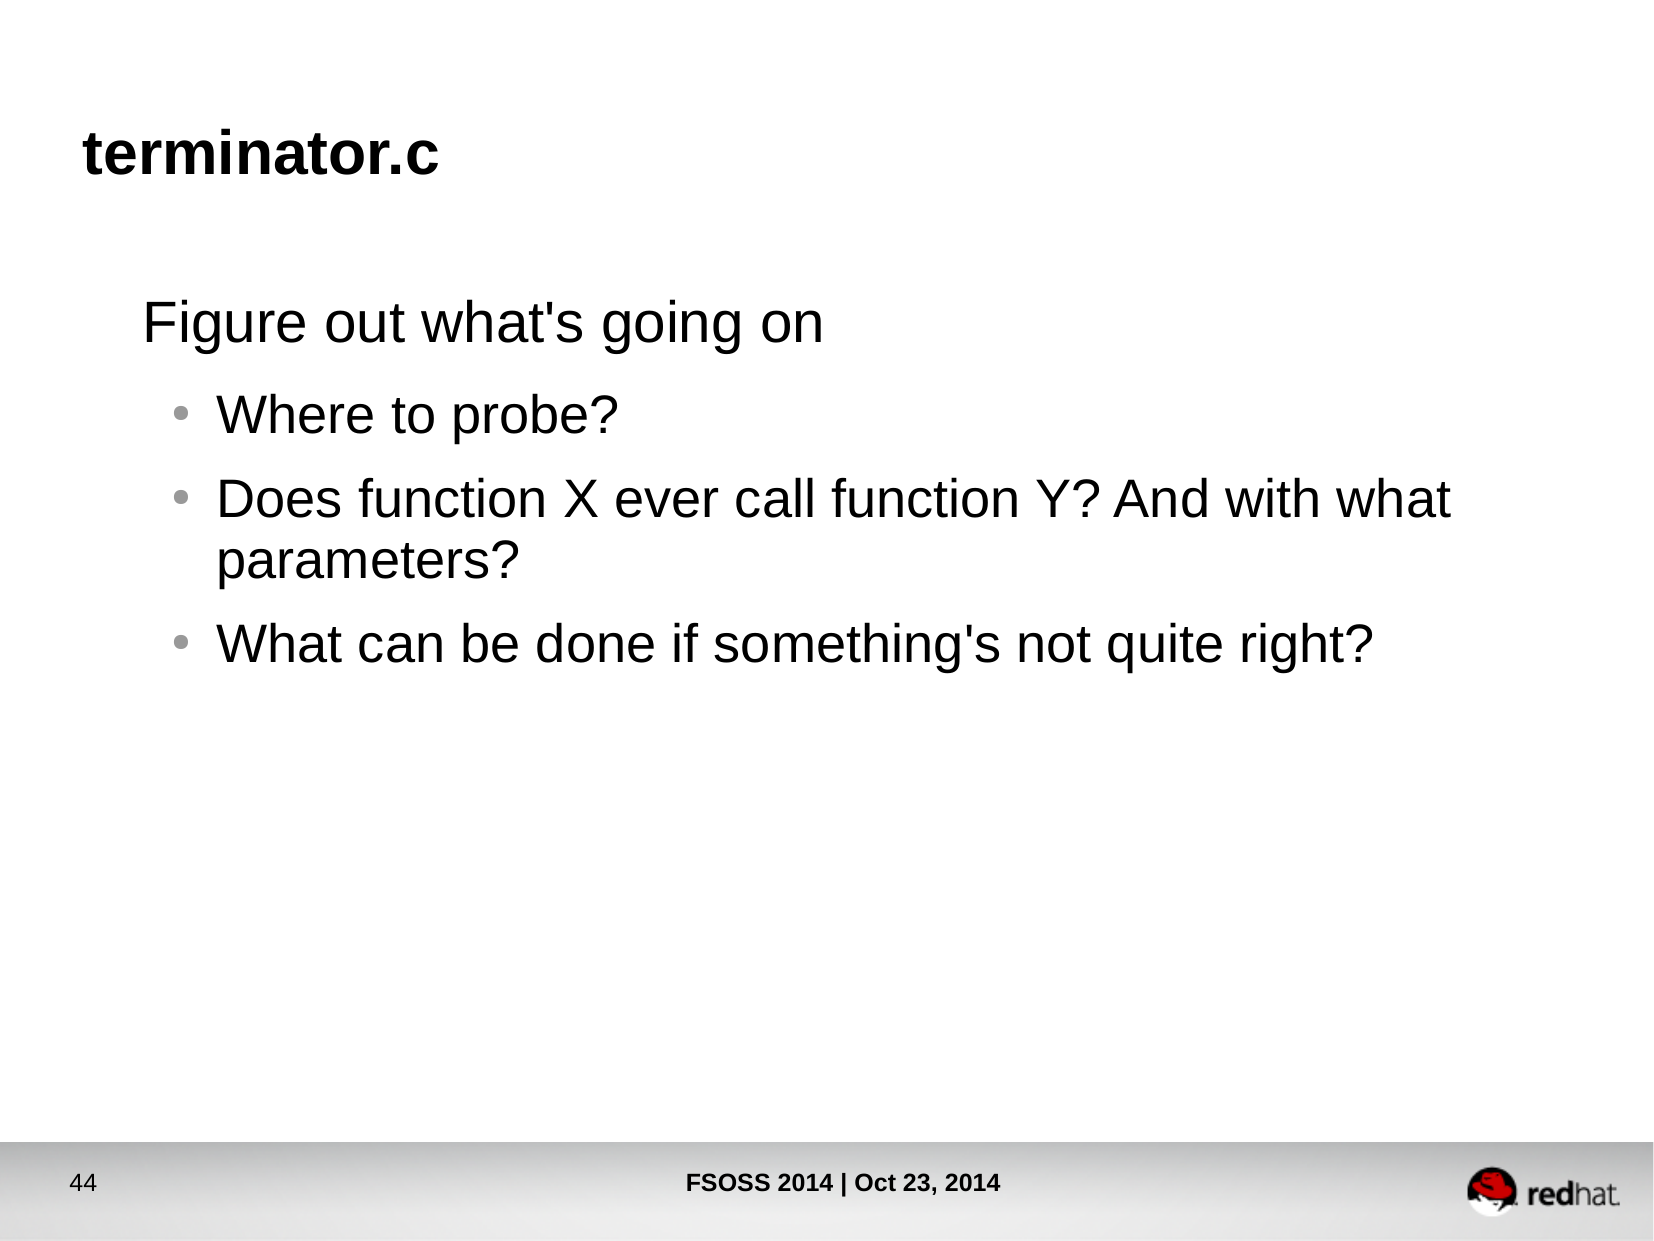

# terminator.c
Figure out what's going on
Where to probe?
Does function X ever call function Y? And with what parameters?
What can be done if something's not quite right?